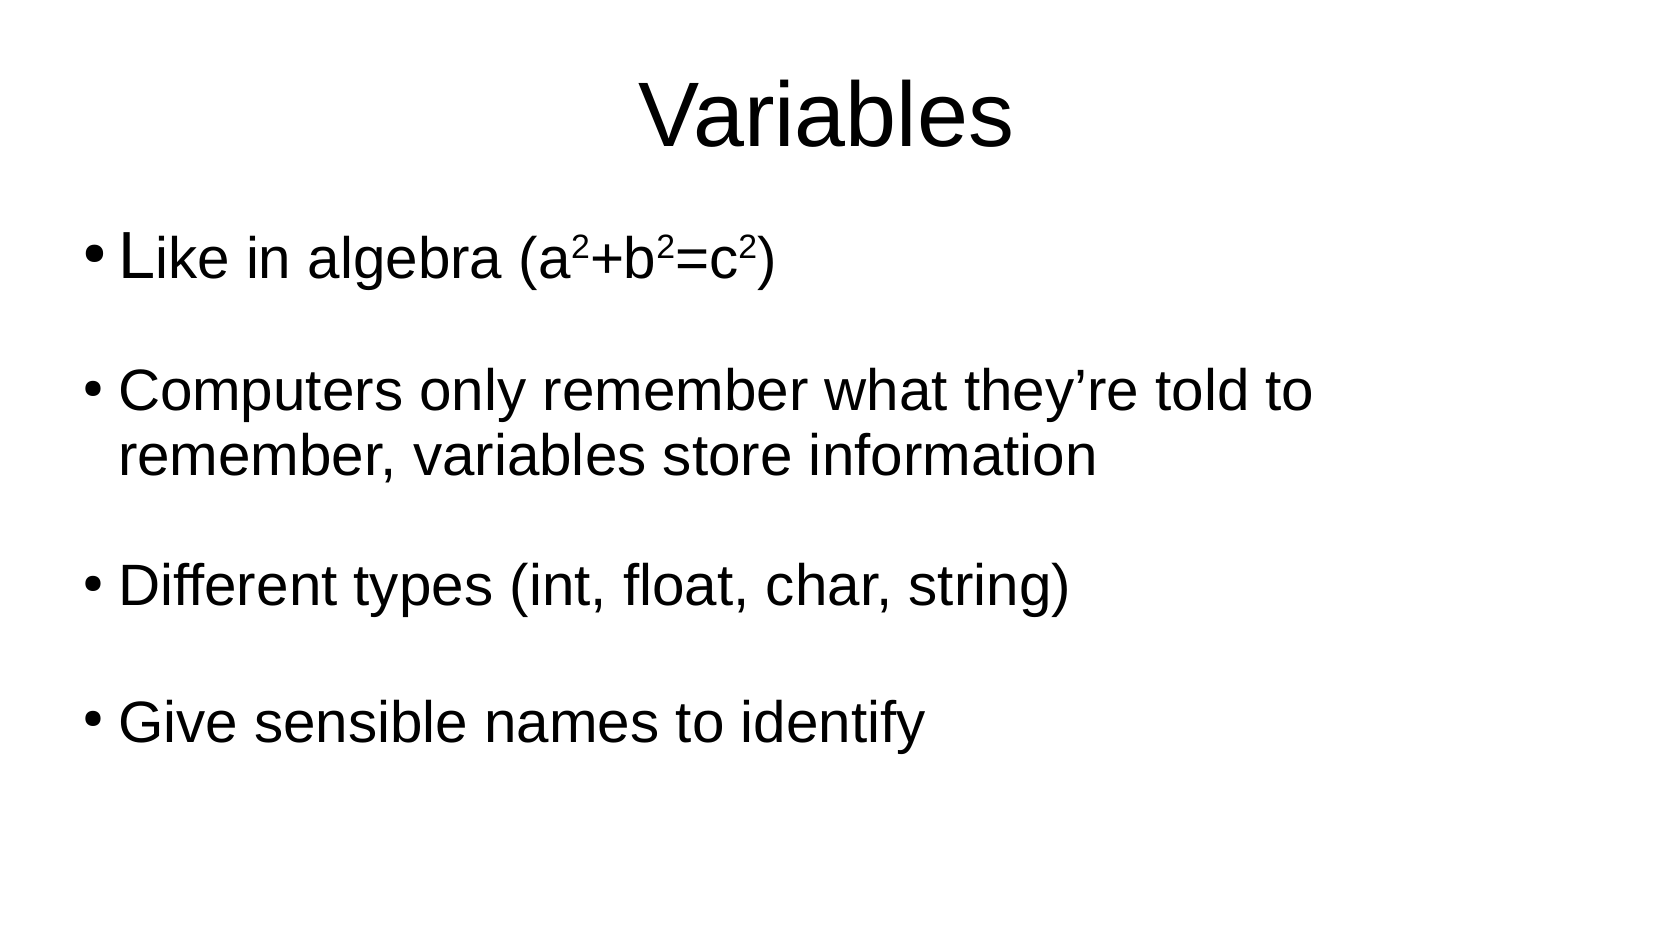

# Variables
Like in algebra (a2+b2=c2)
Computers only remember what they’re told to remember, variables store information
Different types (int, float, char, string)
Give sensible names to identify